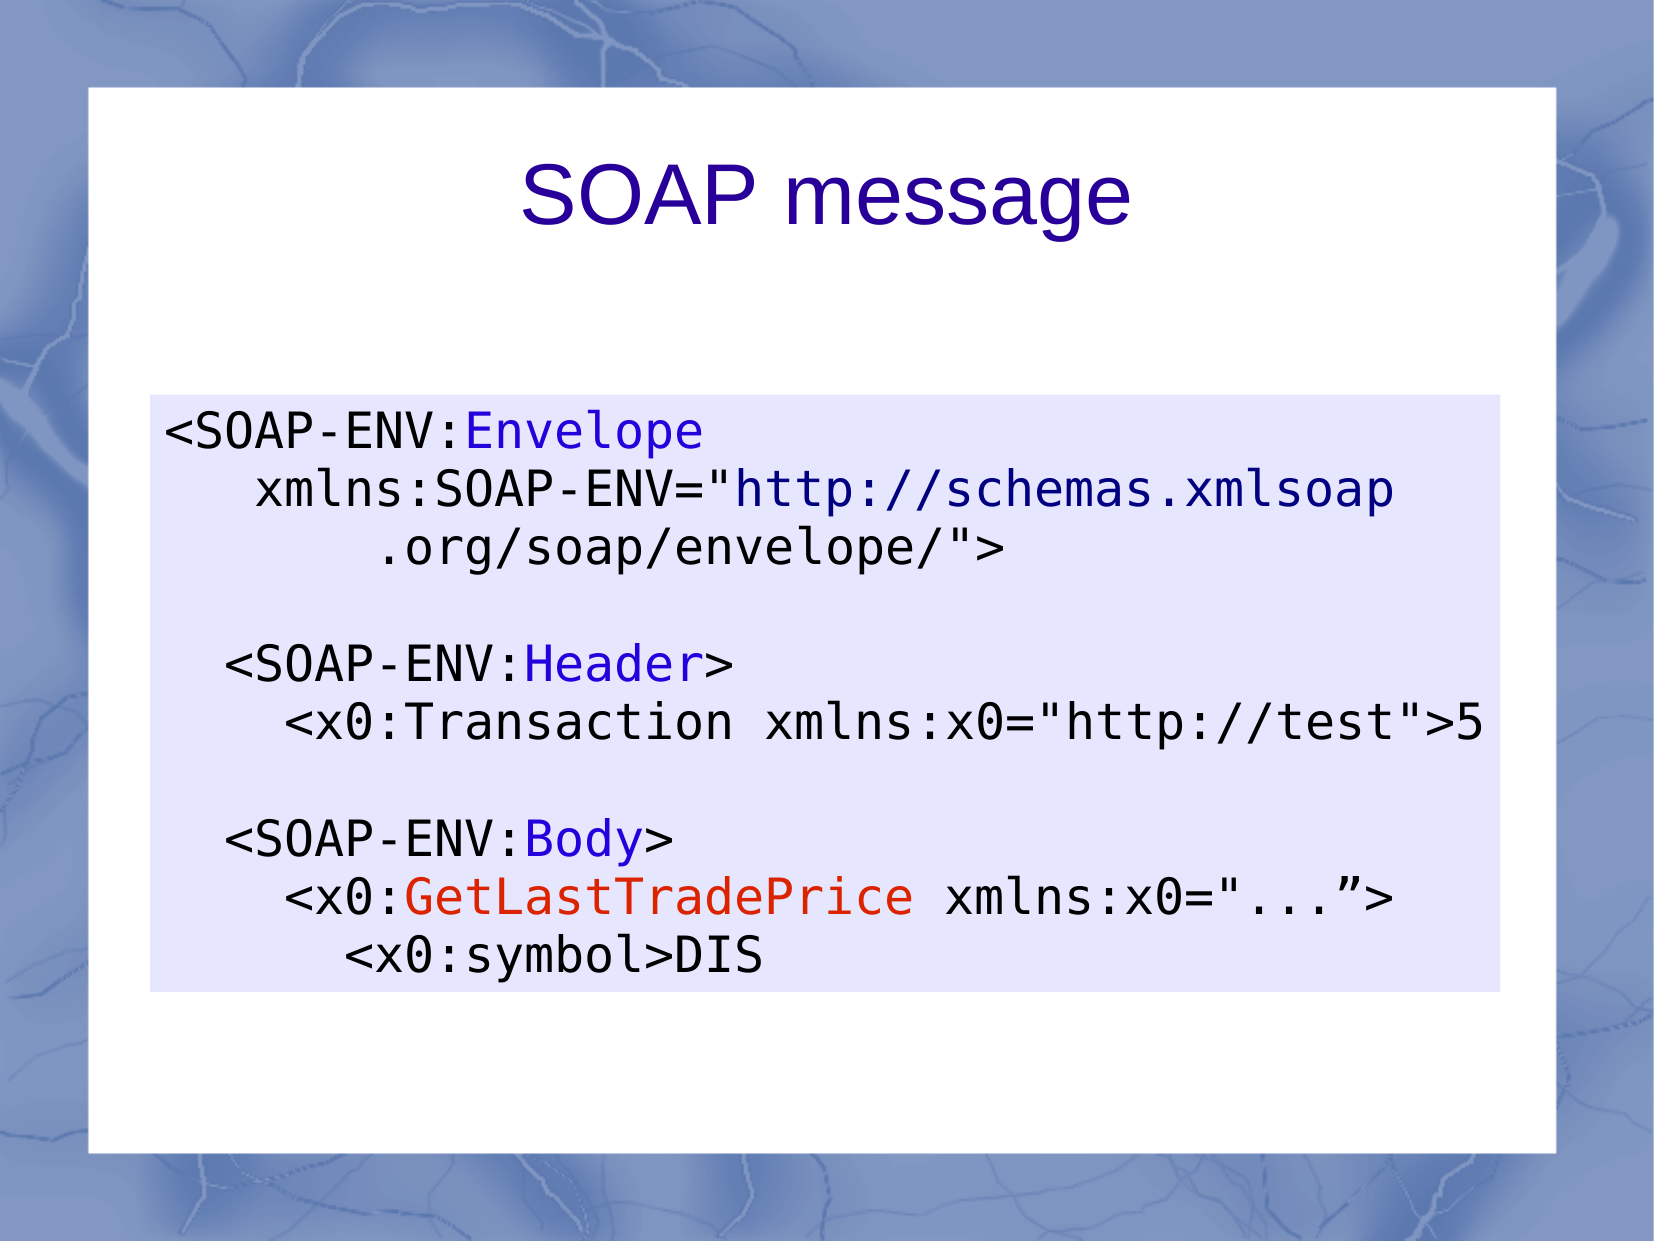

# SOAP message
<SOAP-ENV:Envelope
 xmlns:SOAP-ENV="http://schemas.xmlsoap
 .org/soap/envelope/">
 <SOAP-ENV:Header>
 <x0:Transaction xmlns:x0="http://test">5
 <SOAP-ENV:Body>
 <x0:GetLastTradePrice xmlns:x0="...”>
 <x0:symbol>DIS